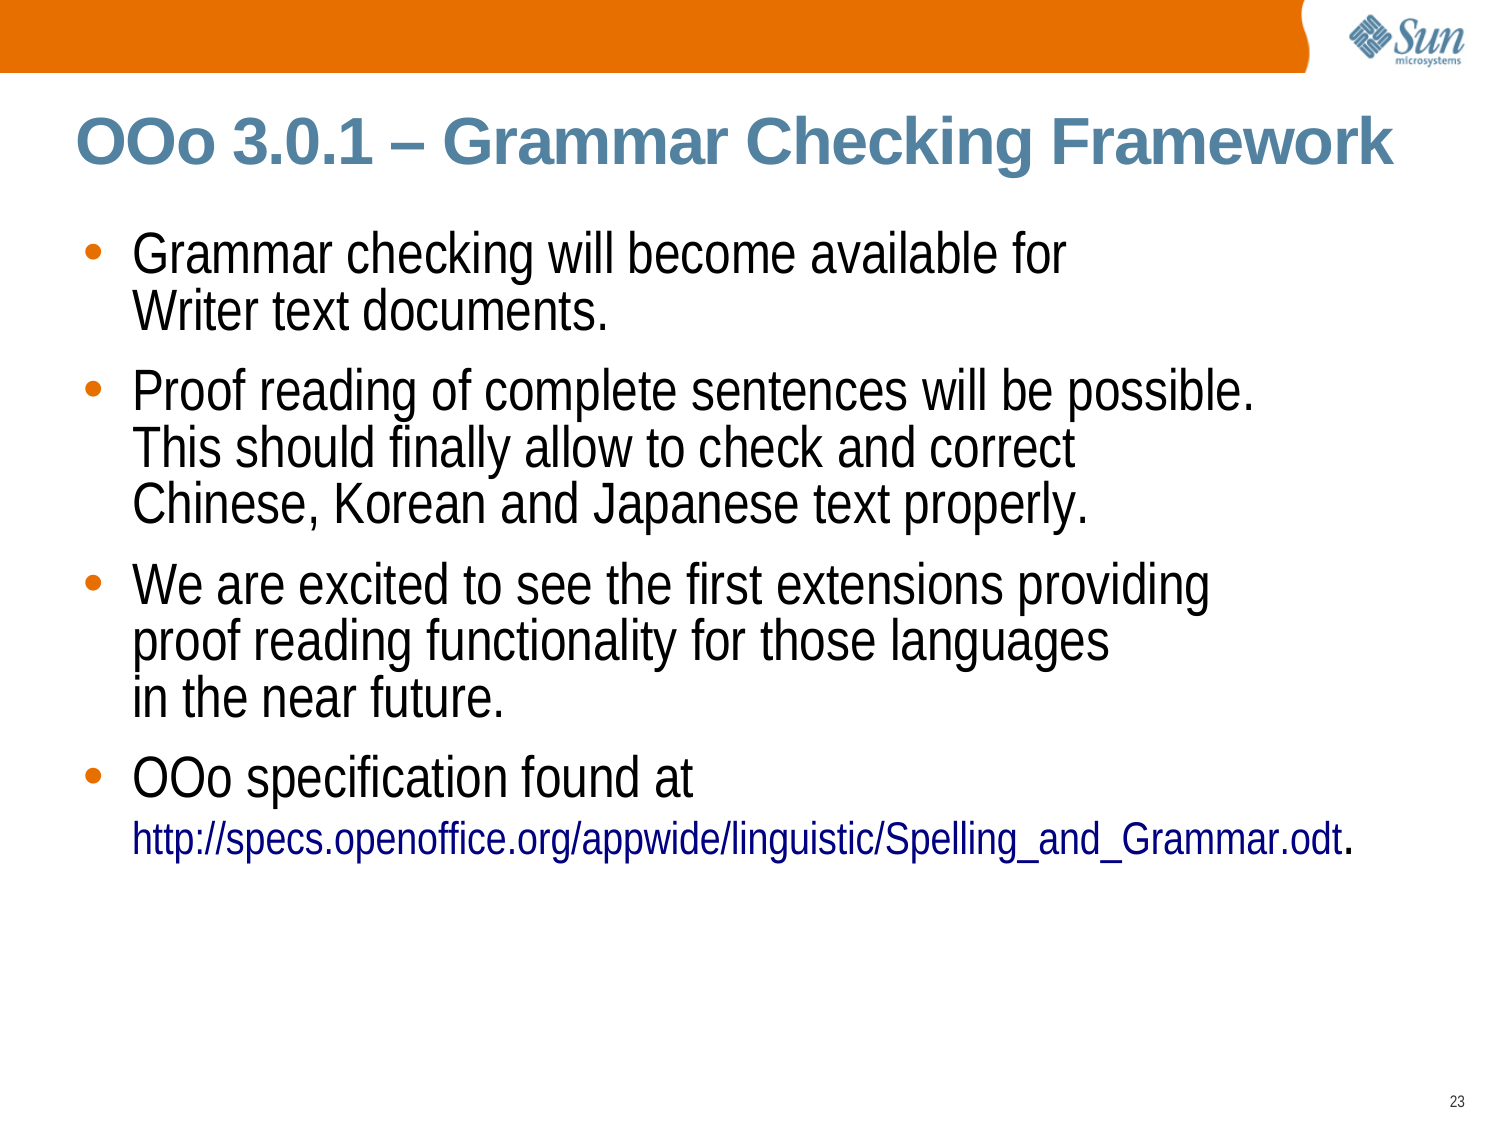

# OOo 3.0.1 – Grammar Checking Framework
Grammar checking will become available for
Writer text documents.
Proof reading of complete sentences will be possible.
This should finally allow to check and correct
Chinese, Korean and Japanese text properly.
We are excited to see the first extensions providing
proof reading functionality for those languages
in the near future.
OOo specification found at http://specs.openoffice.org/appwide/linguistic/Spelling_and_Grammar.odt.